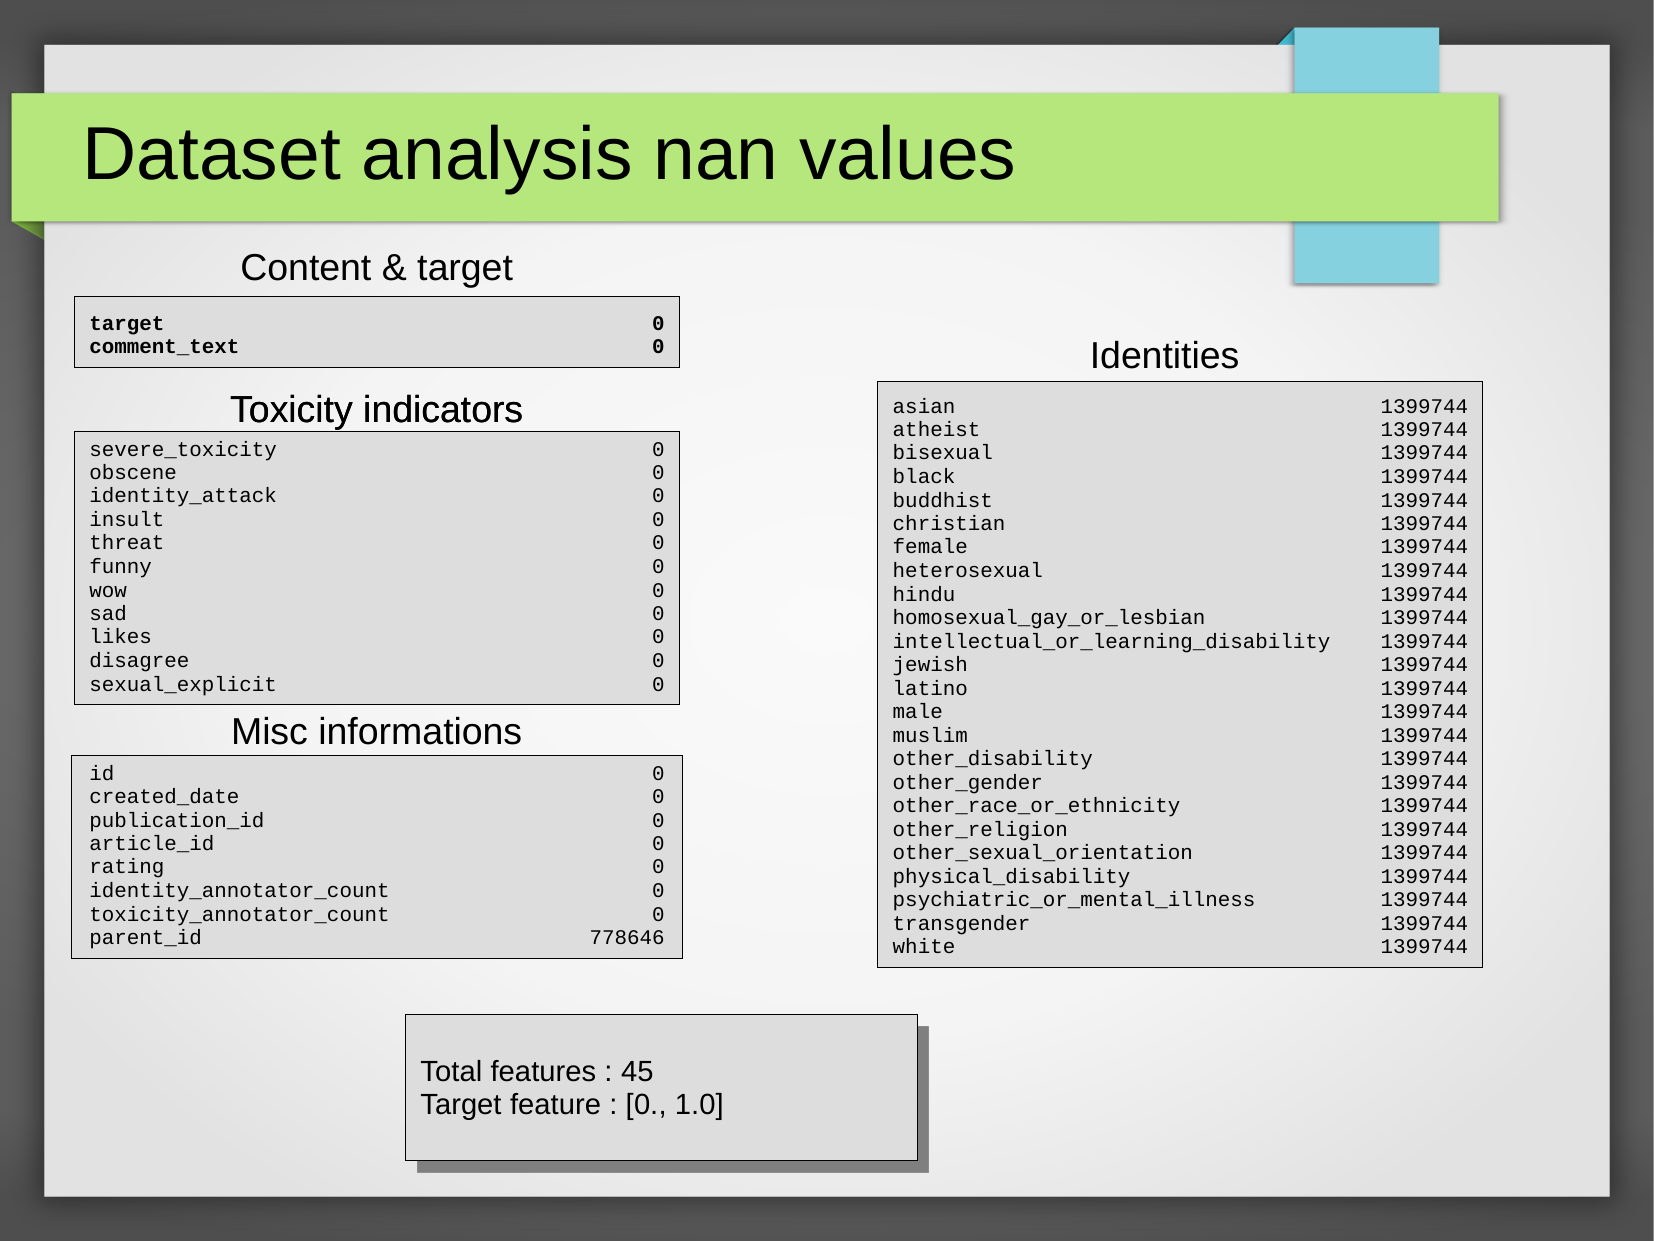

# Dataset analysis nan values
Content & target
target 0
comment_text 0
Identities
Toxicity indicators
asian 1399744
atheist 1399744
bisexual 1399744
black 1399744
buddhist 1399744
christian 1399744
female 1399744
heterosexual 1399744
hindu 1399744
homosexual_gay_or_lesbian 1399744
intellectual_or_learning_disability 1399744
jewish 1399744
latino 1399744
male 1399744
muslim 1399744
other_disability 1399744
other_gender 1399744
other_race_or_ethnicity 1399744
other_religion 1399744
other_sexual_orientation 1399744
physical_disability 1399744
psychiatric_or_mental_illness 1399744
transgender 1399744
white 1399744
severe_toxicity 0
obscene 0
identity_attack 0
insult 0
threat 0
funny 0
wow 0
sad 0
likes 0
disagree 0
sexual_explicit 0
Misc informations
id 0
created_date 0
publication_id 0
article_id 0
rating 0
identity_annotator_count 0
toxicity_annotator_count 0
parent_id 778646
Toxicity indicators
Total features : 45
Target feature : [0., 1.0]